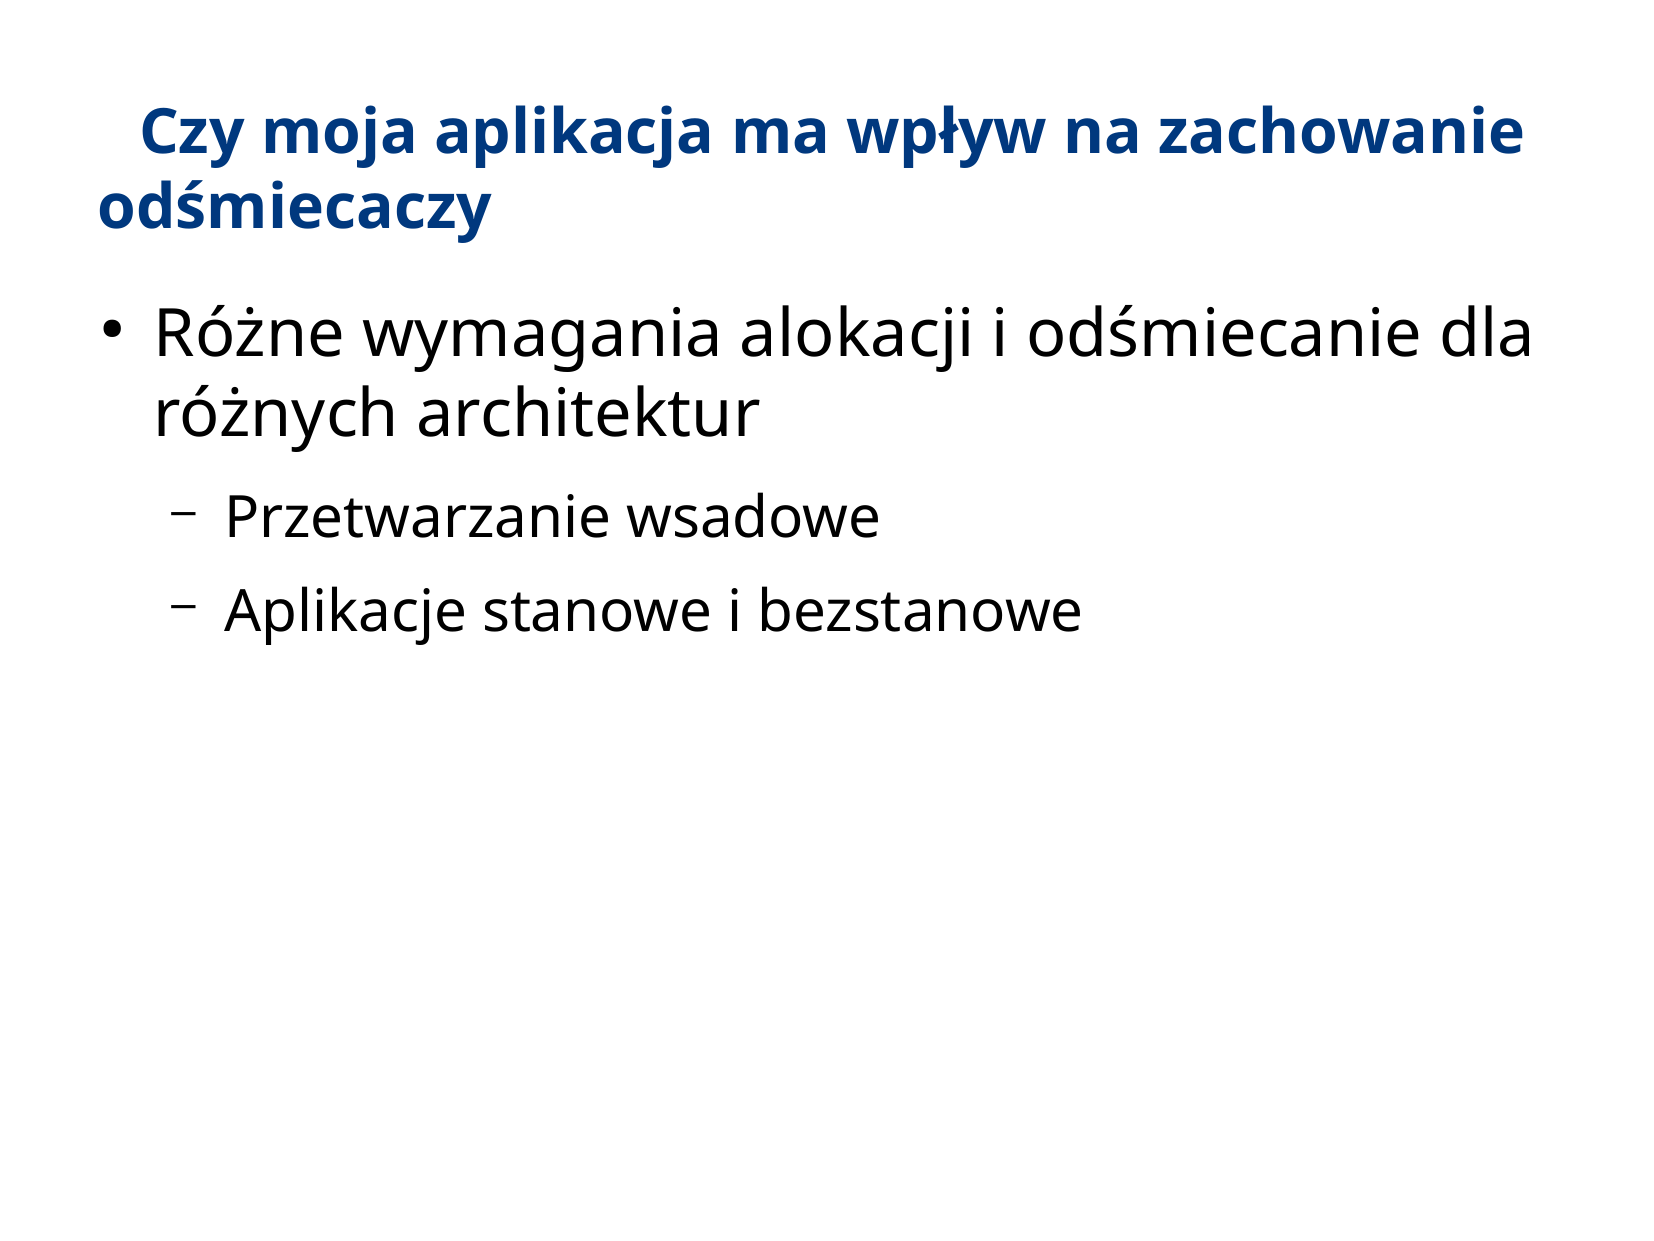

# Czy moja aplikacja ma wpływ na zachowanie odśmiecaczy
Różne wymagania alokacji i odśmiecanie dla różnych architektur
Przetwarzanie wsadowe
Aplikacje stanowe i bezstanowe